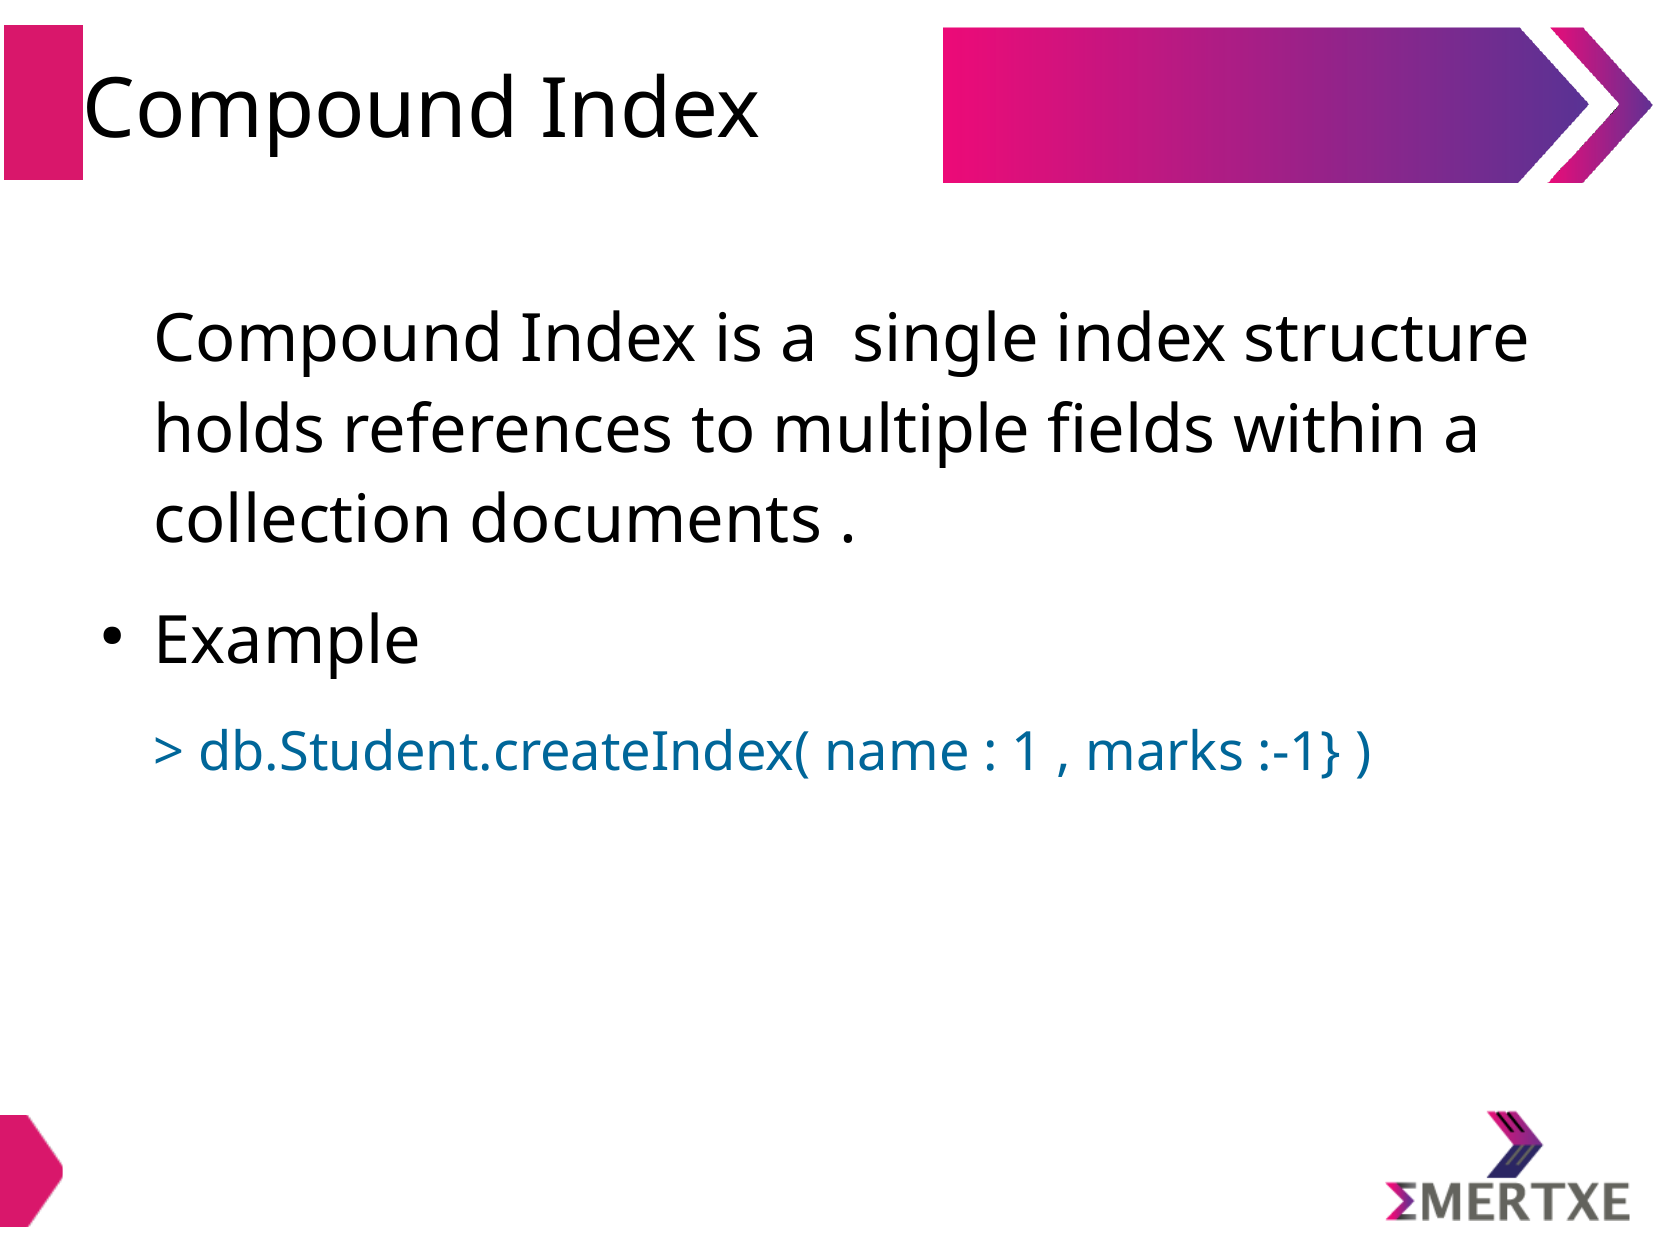

# Compound Index
Compound Index is a single index structure holds references to multiple fields within a collection documents .
Example
> db.Student.createIndex( name : 1 , marks :-1} )